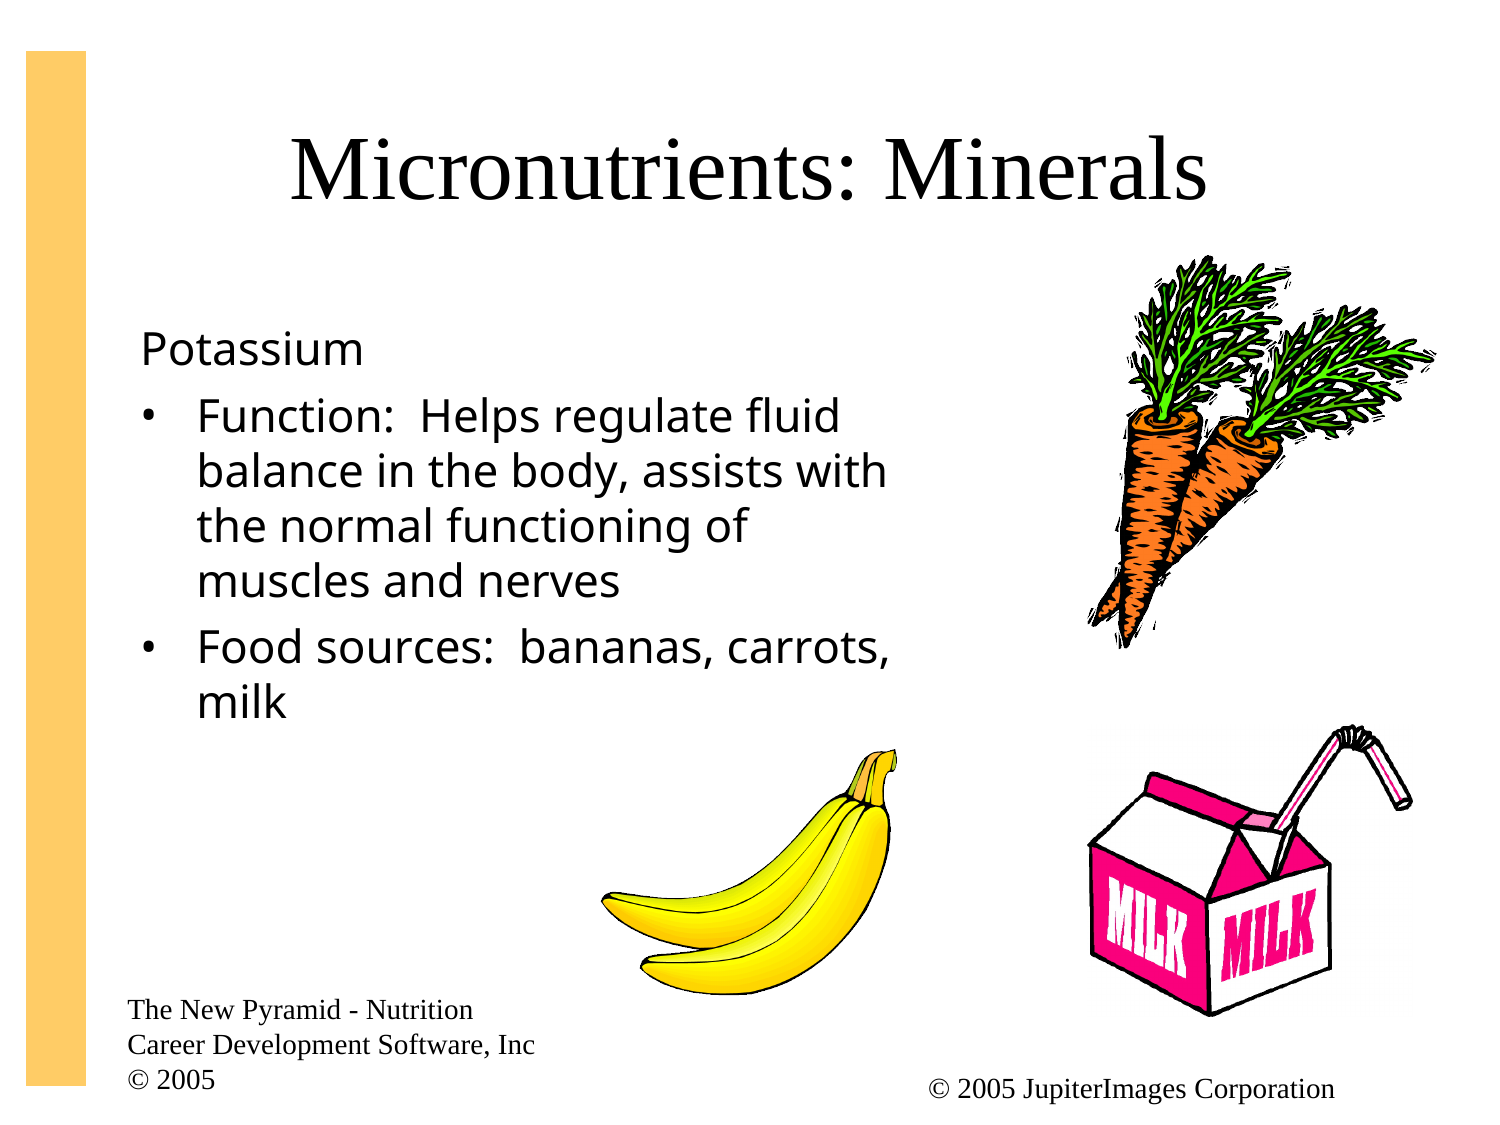

# Micronutrients: Minerals
Potassium
Function: Helps regulate fluid balance in the body, assists with the normal functioning of muscles and nerves
Food sources: bananas, carrots, milk
The New Pyramid - Nutrition
Career Development Software, Inc
© 2005